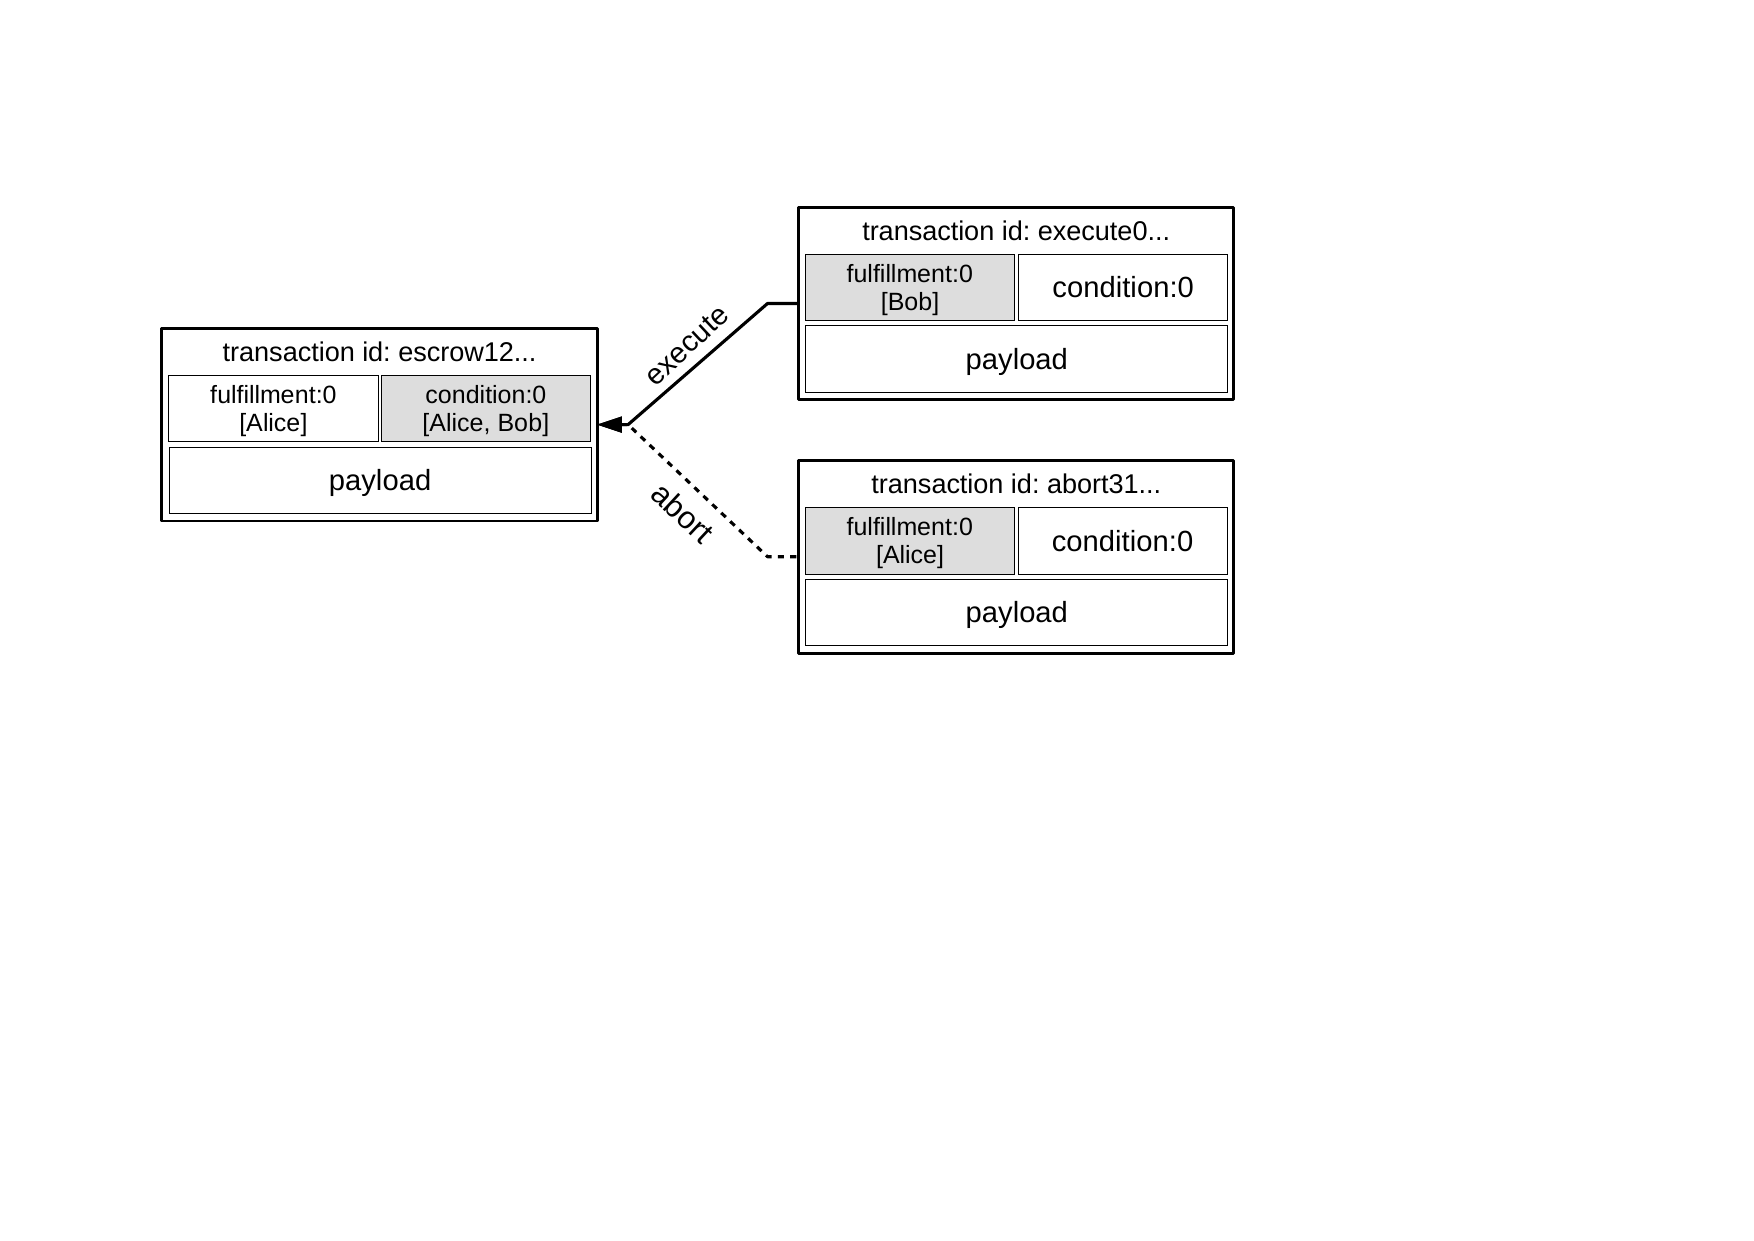

transaction id: execute0...
fulfillment:0
[Bob]
condition:0
payload
execute
transaction id: escrow12...
fulfillment:0
[Alice]
condition:0
[Alice, Bob]
payload
transaction id: abort31...
fulfillment:0
[Alice]
condition:0
payload
abort